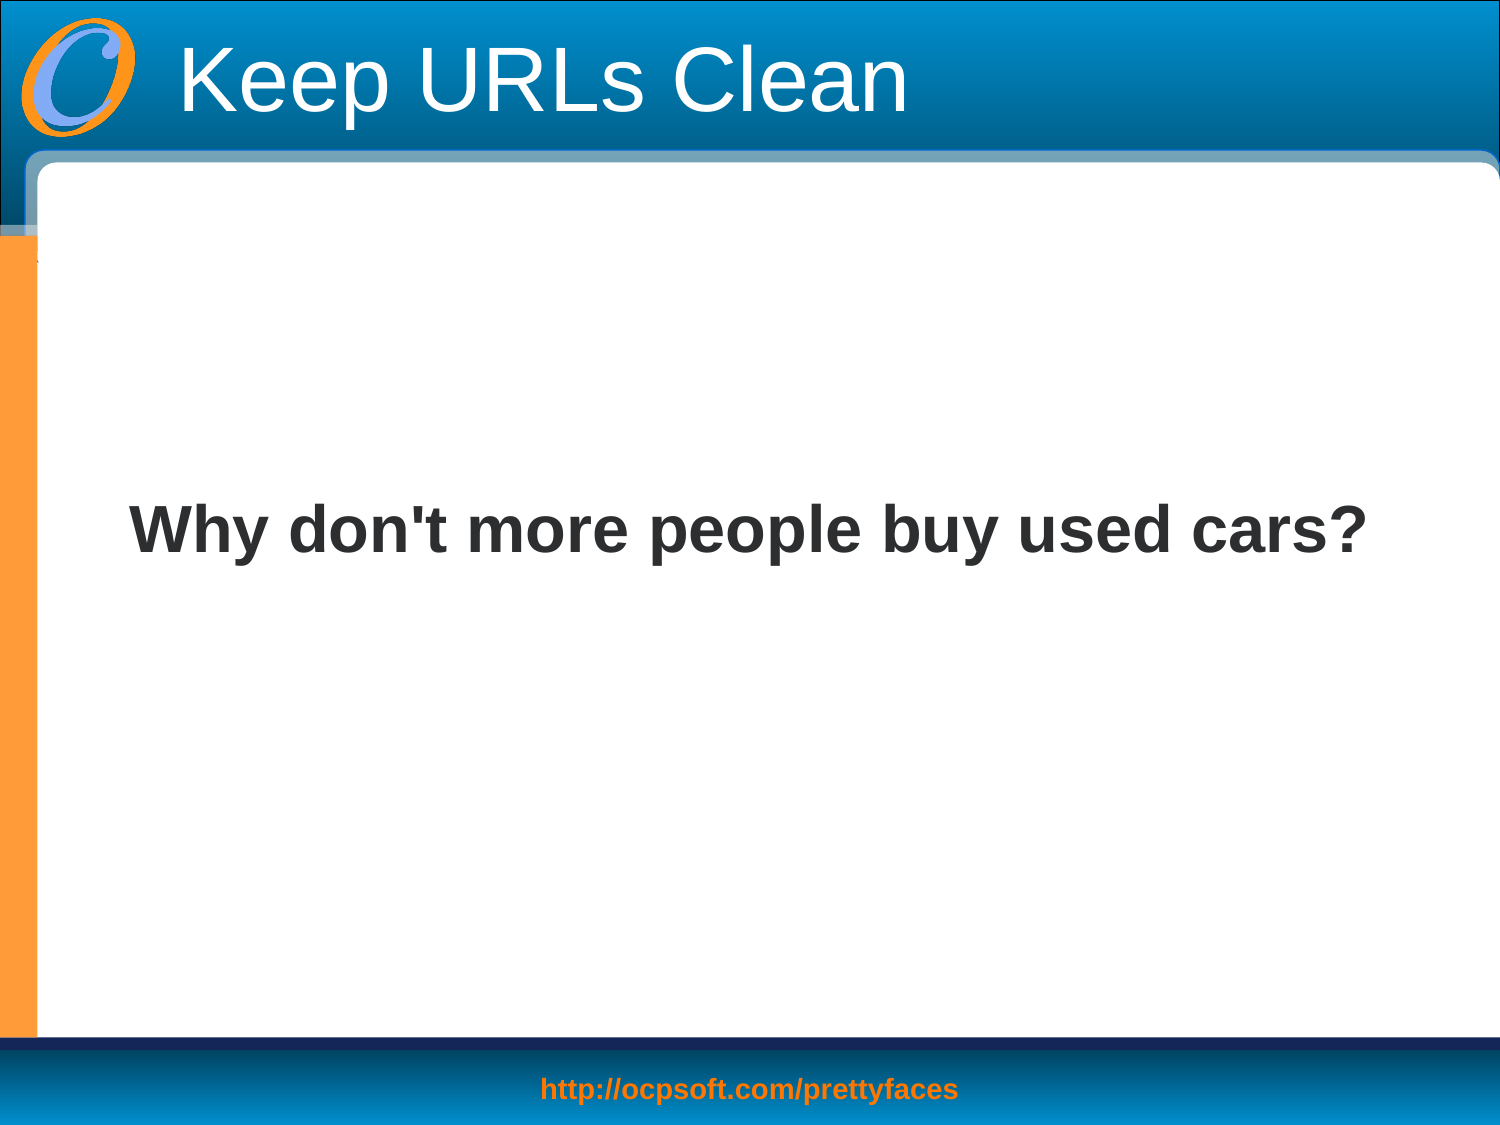

# Keep URLs Clean
Why don't more people buy used cars?